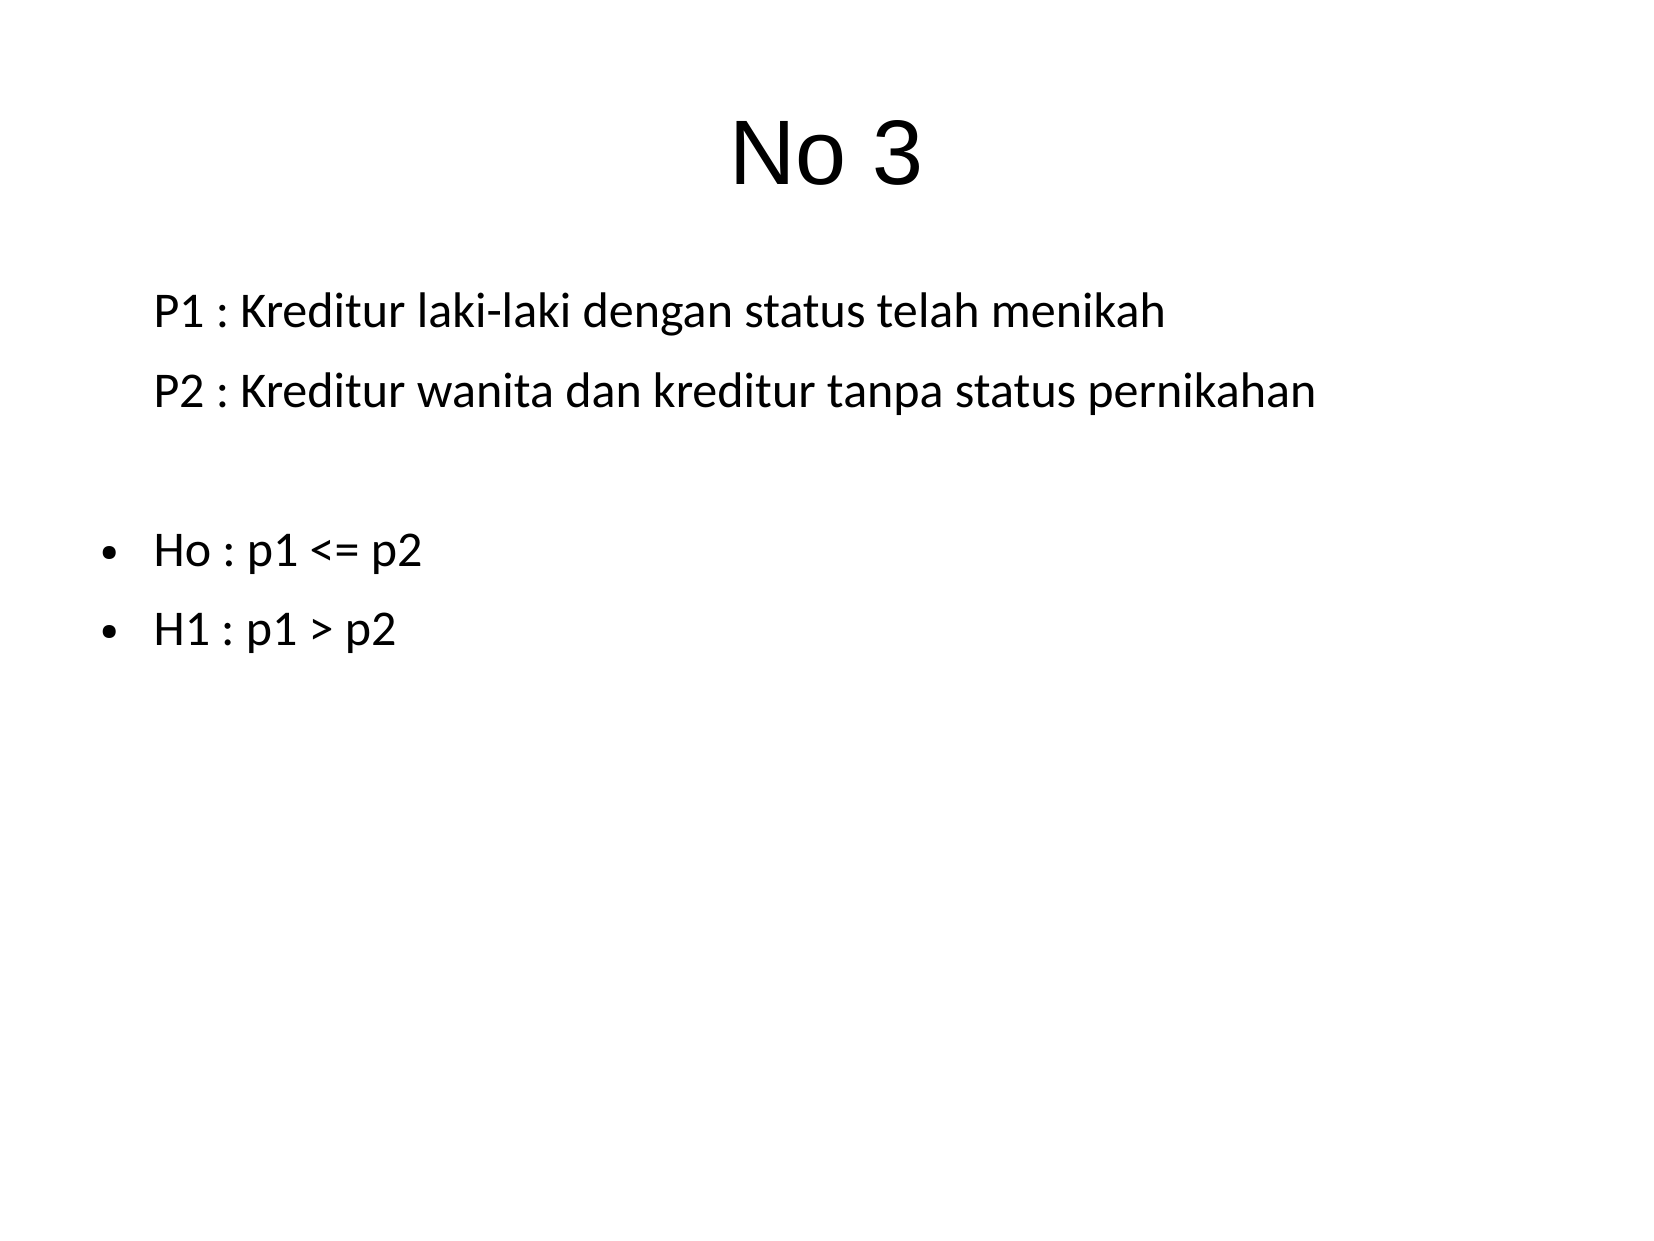

# No 3
P1 : Kreditur laki-laki dengan status telah menikah
P2 : Kreditur wanita dan kreditur tanpa status pernikahan
Ho : p1 <= p2
H1 : p1 > p2